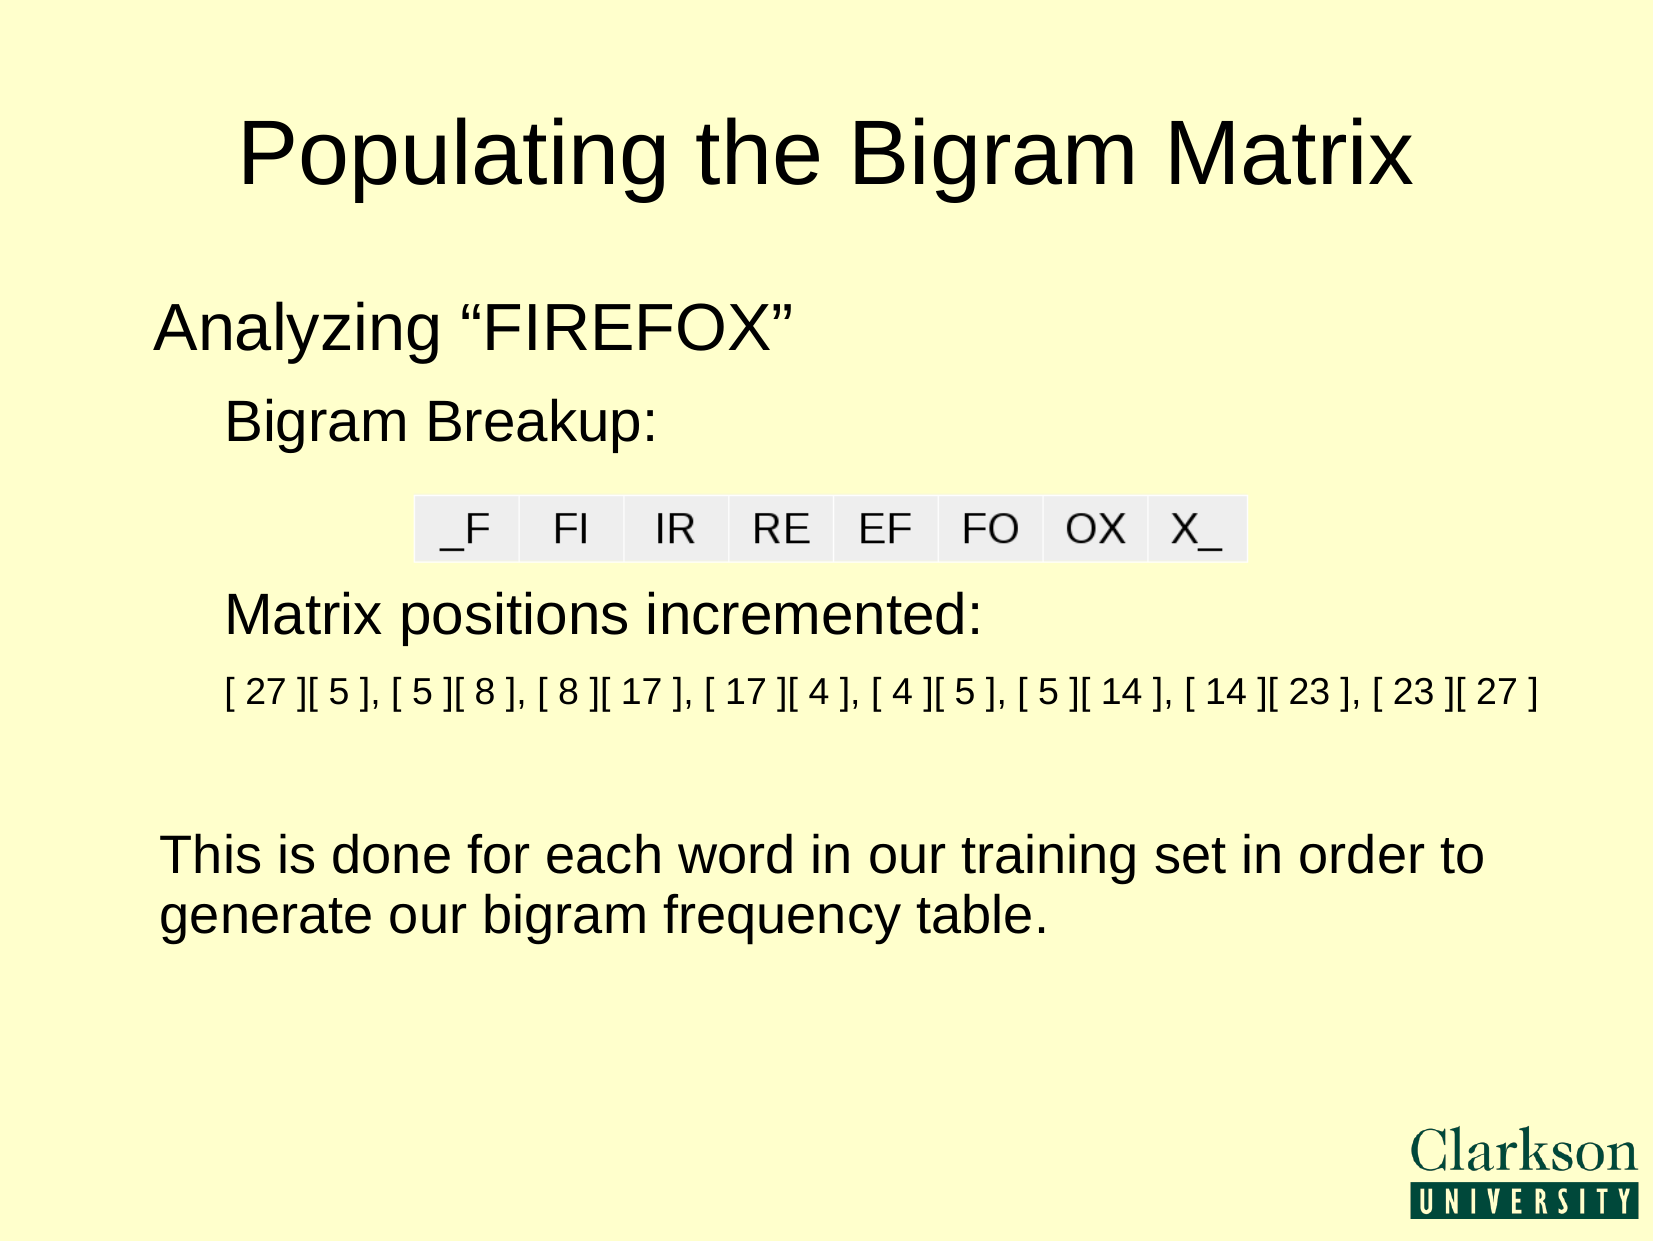

# Populating the Bigram Matrix
Analyzing “FIREFOX”
Bigram Breakup:
Matrix positions incremented:
[ 27 ][ 5 ], [ 5 ][ 8 ], [ 8 ][ 17 ], [ 17 ][ 4 ], [ 4 ][ 5 ], [ 5 ][ 14 ], [ 14 ][ 23 ], [ 23 ][ 27 ]
This is done for each word in our training set in order to generate our bigram frequency table.